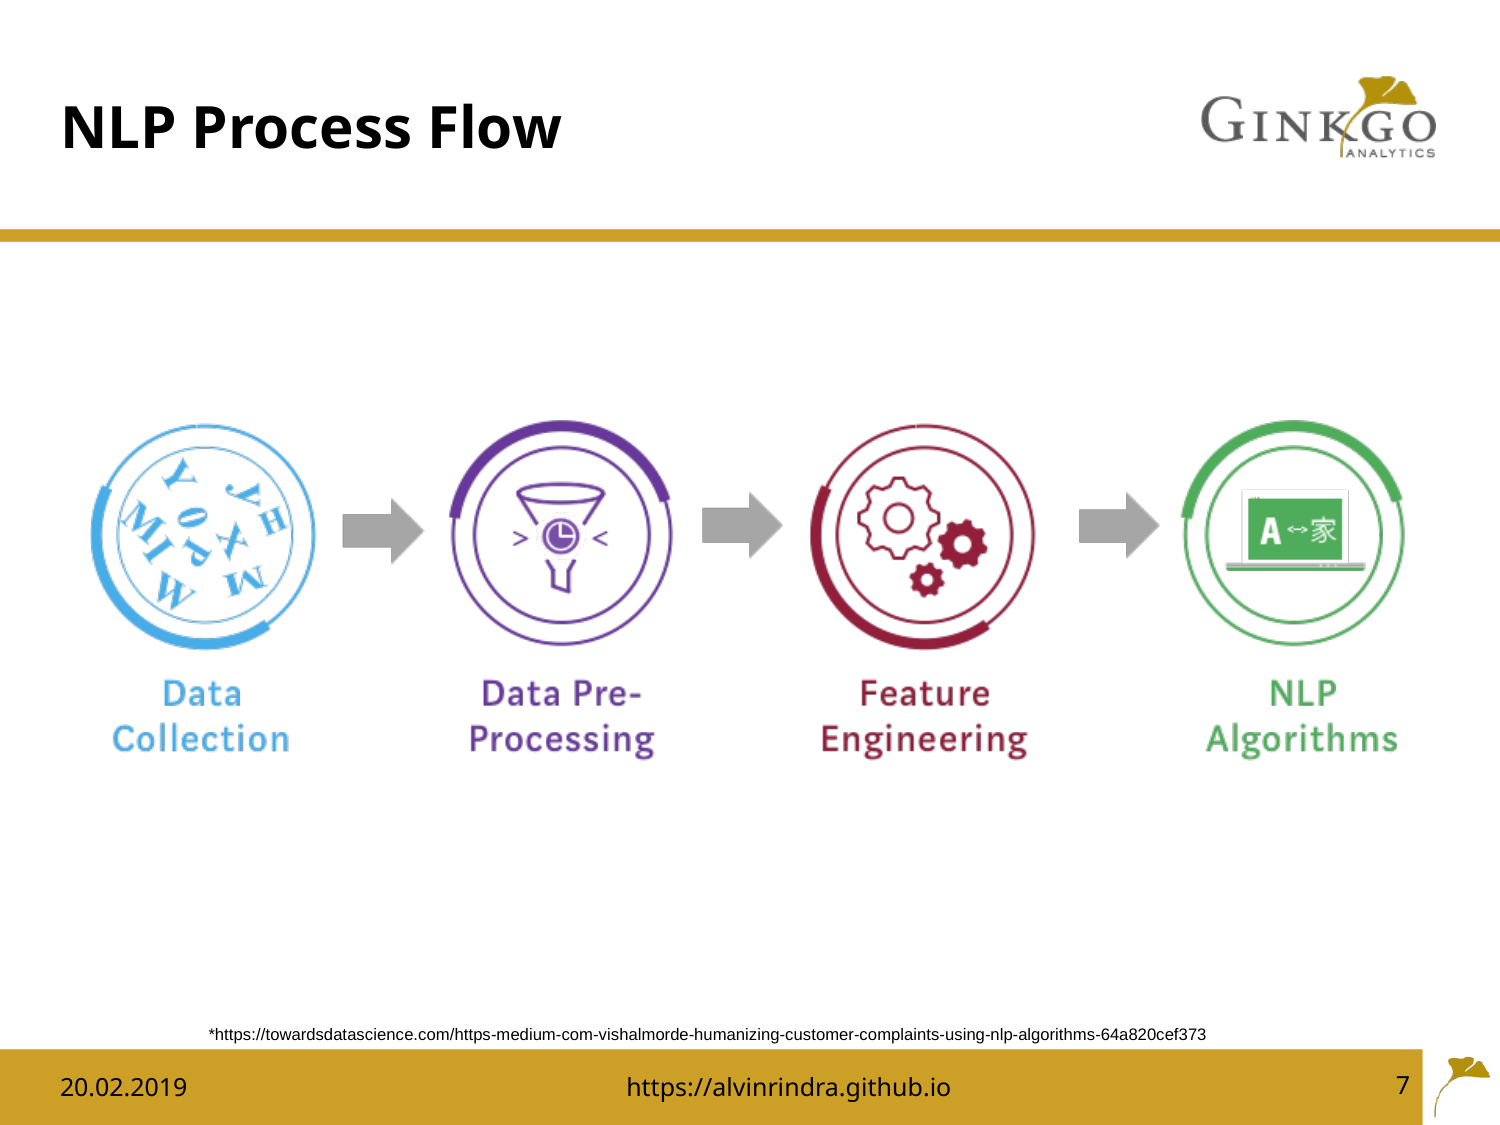

NLP Process Flow
#
*https://towardsdatascience.com/https-medium-com-vishalmorde-humanizing-customer-complaints-using-nlp-algorithms-64a820cef373
					https://alvinrindra.github.io
20.02.2019